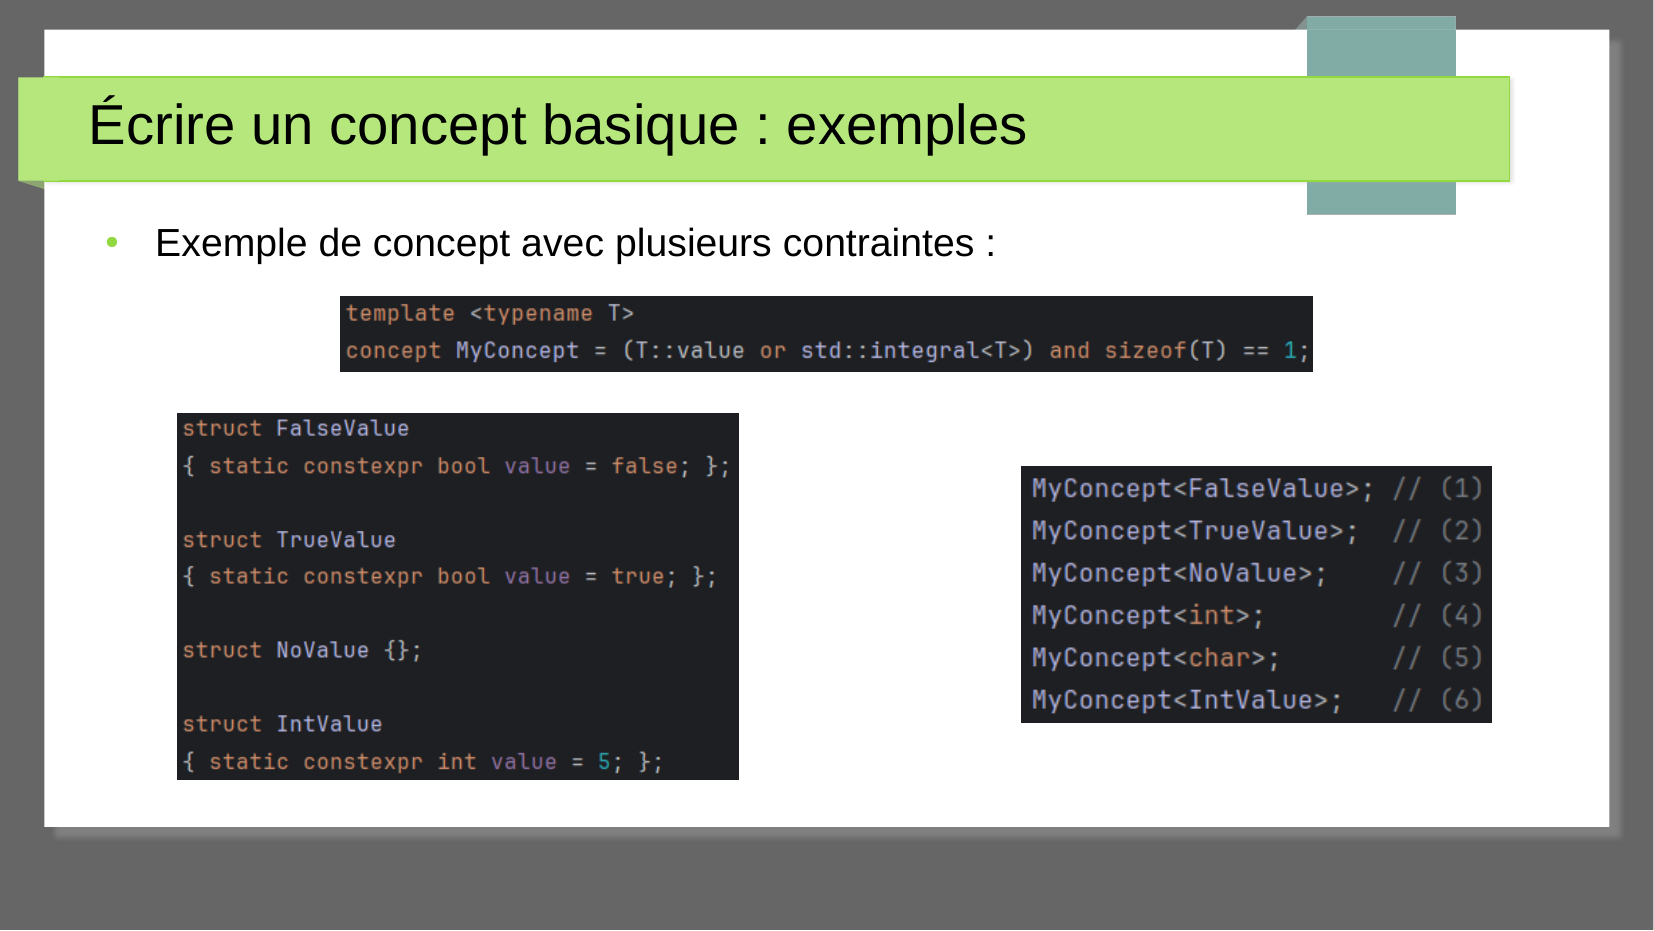

# Écrire un concept basique : exemples
Exemple de concept avec plusieurs contraintes :